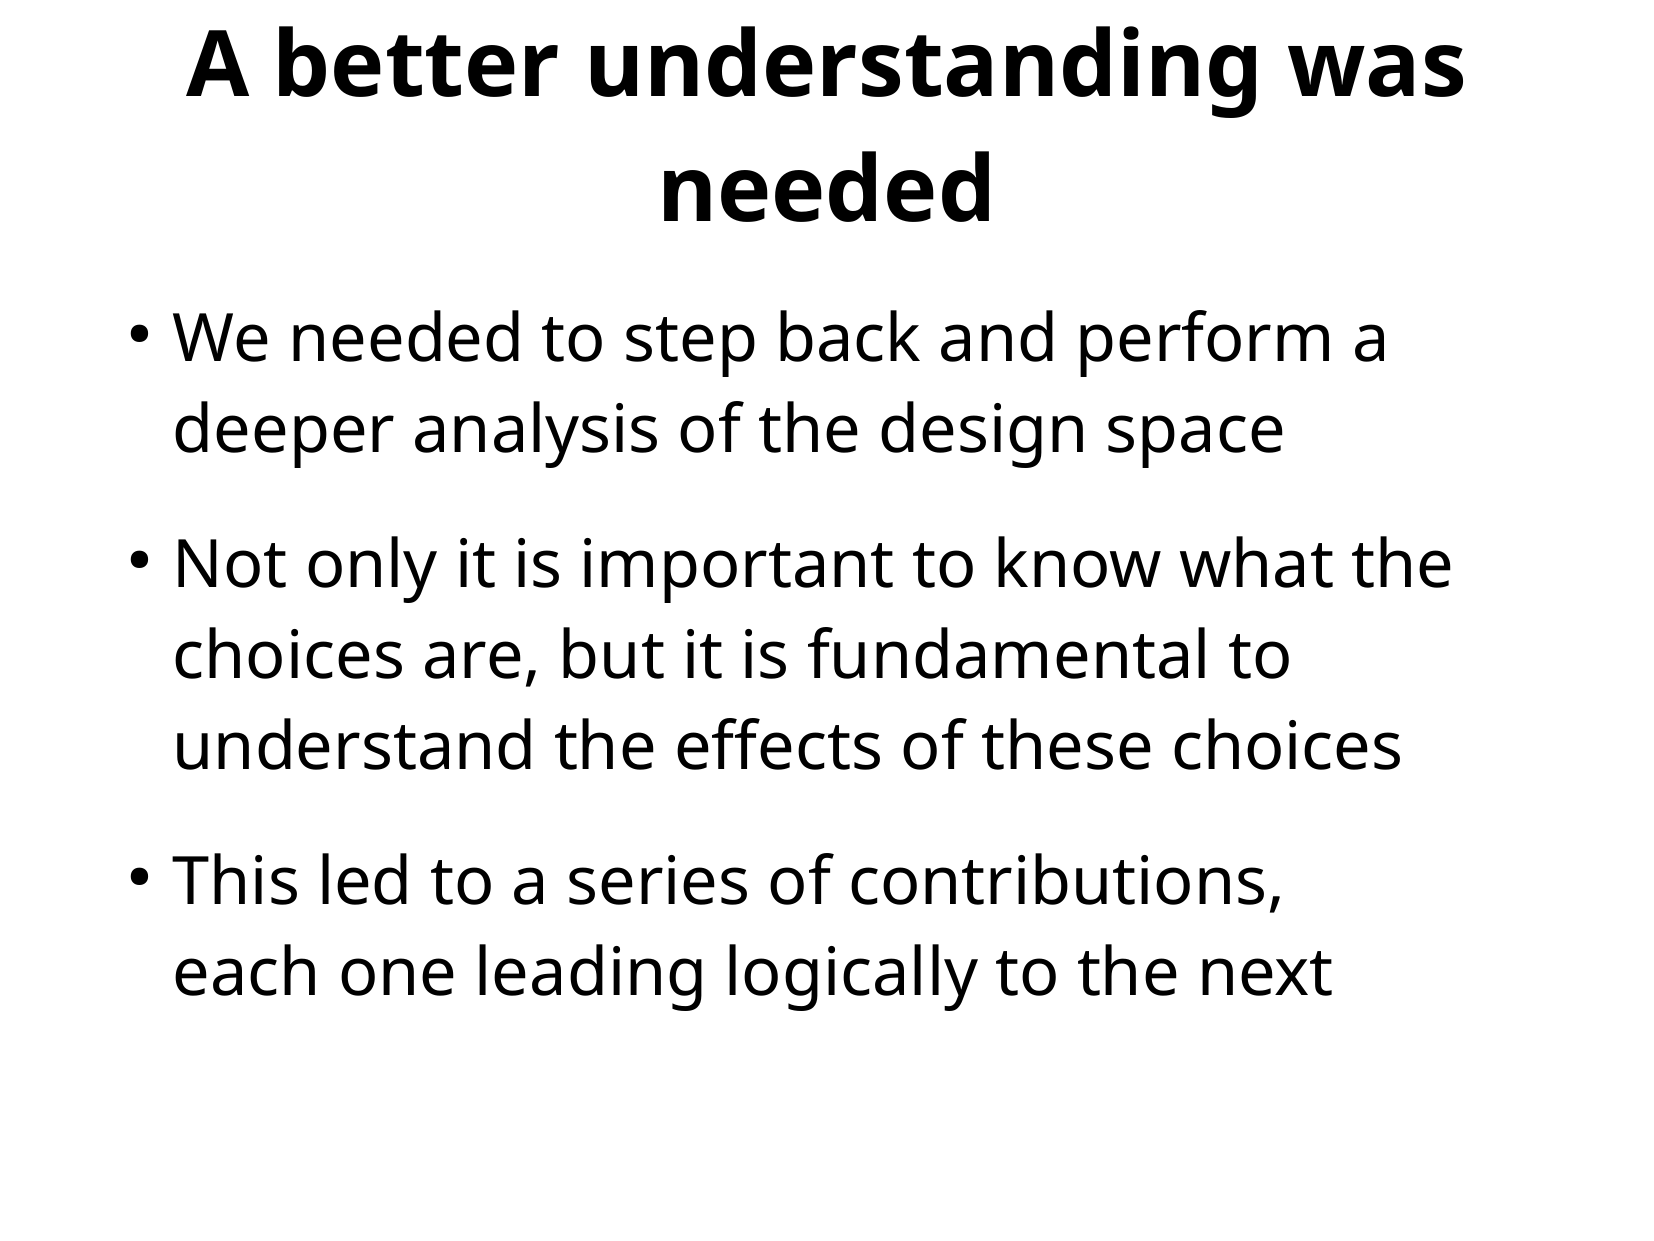

# A better understanding was needed
We needed to step back and perform a deeper analysis of the design space
Not only it is important to know what the choices are, but it is fundamental to understand the effects of these choices
This led to a series of contributions,
each one leading logically to the next